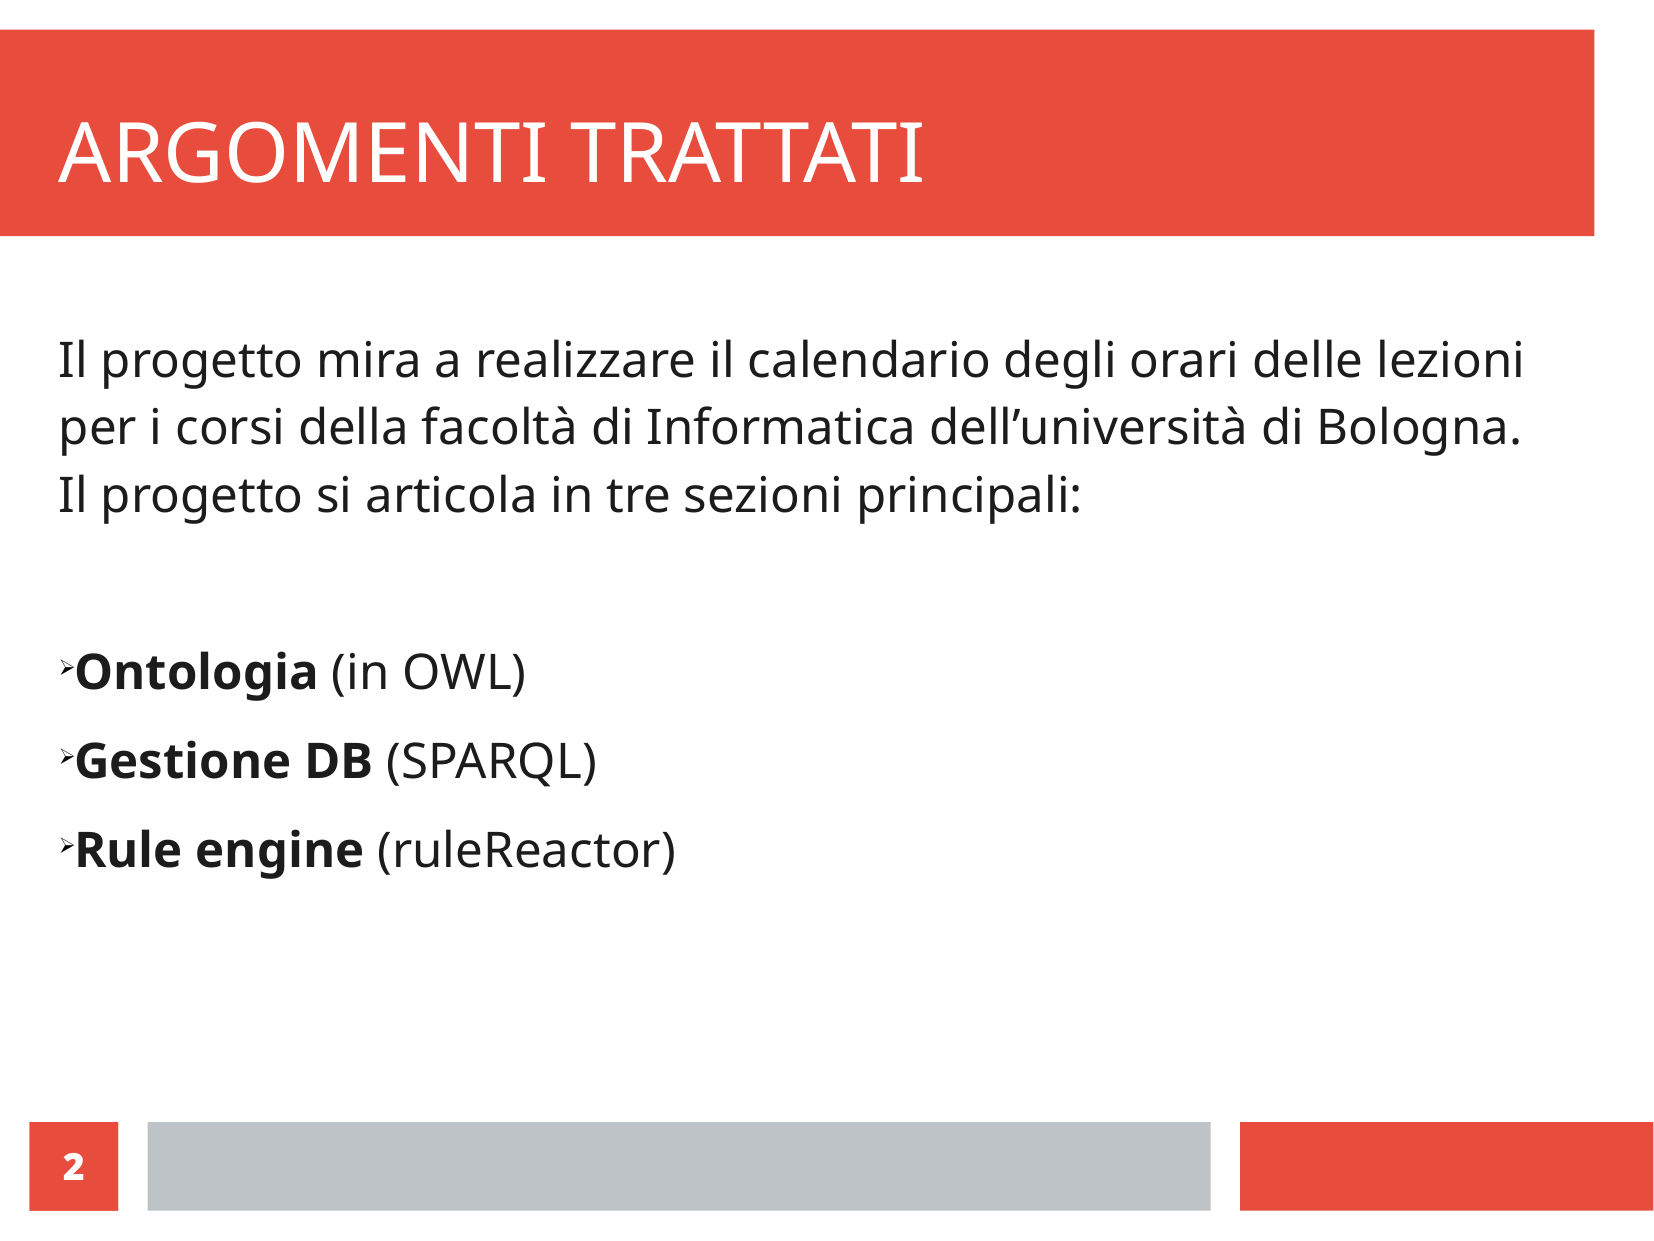

# ARGOMENTI TRATTATI
Il progetto mira a realizzare il calendario degli orari delle lezioni per i corsi della facoltà di Informatica dell’università di Bologna.
Il progetto si articola in tre sezioni principali:
Ontologia (in OWL)
Gestione DB (SPARQL)
Rule engine (ruleReactor)
2